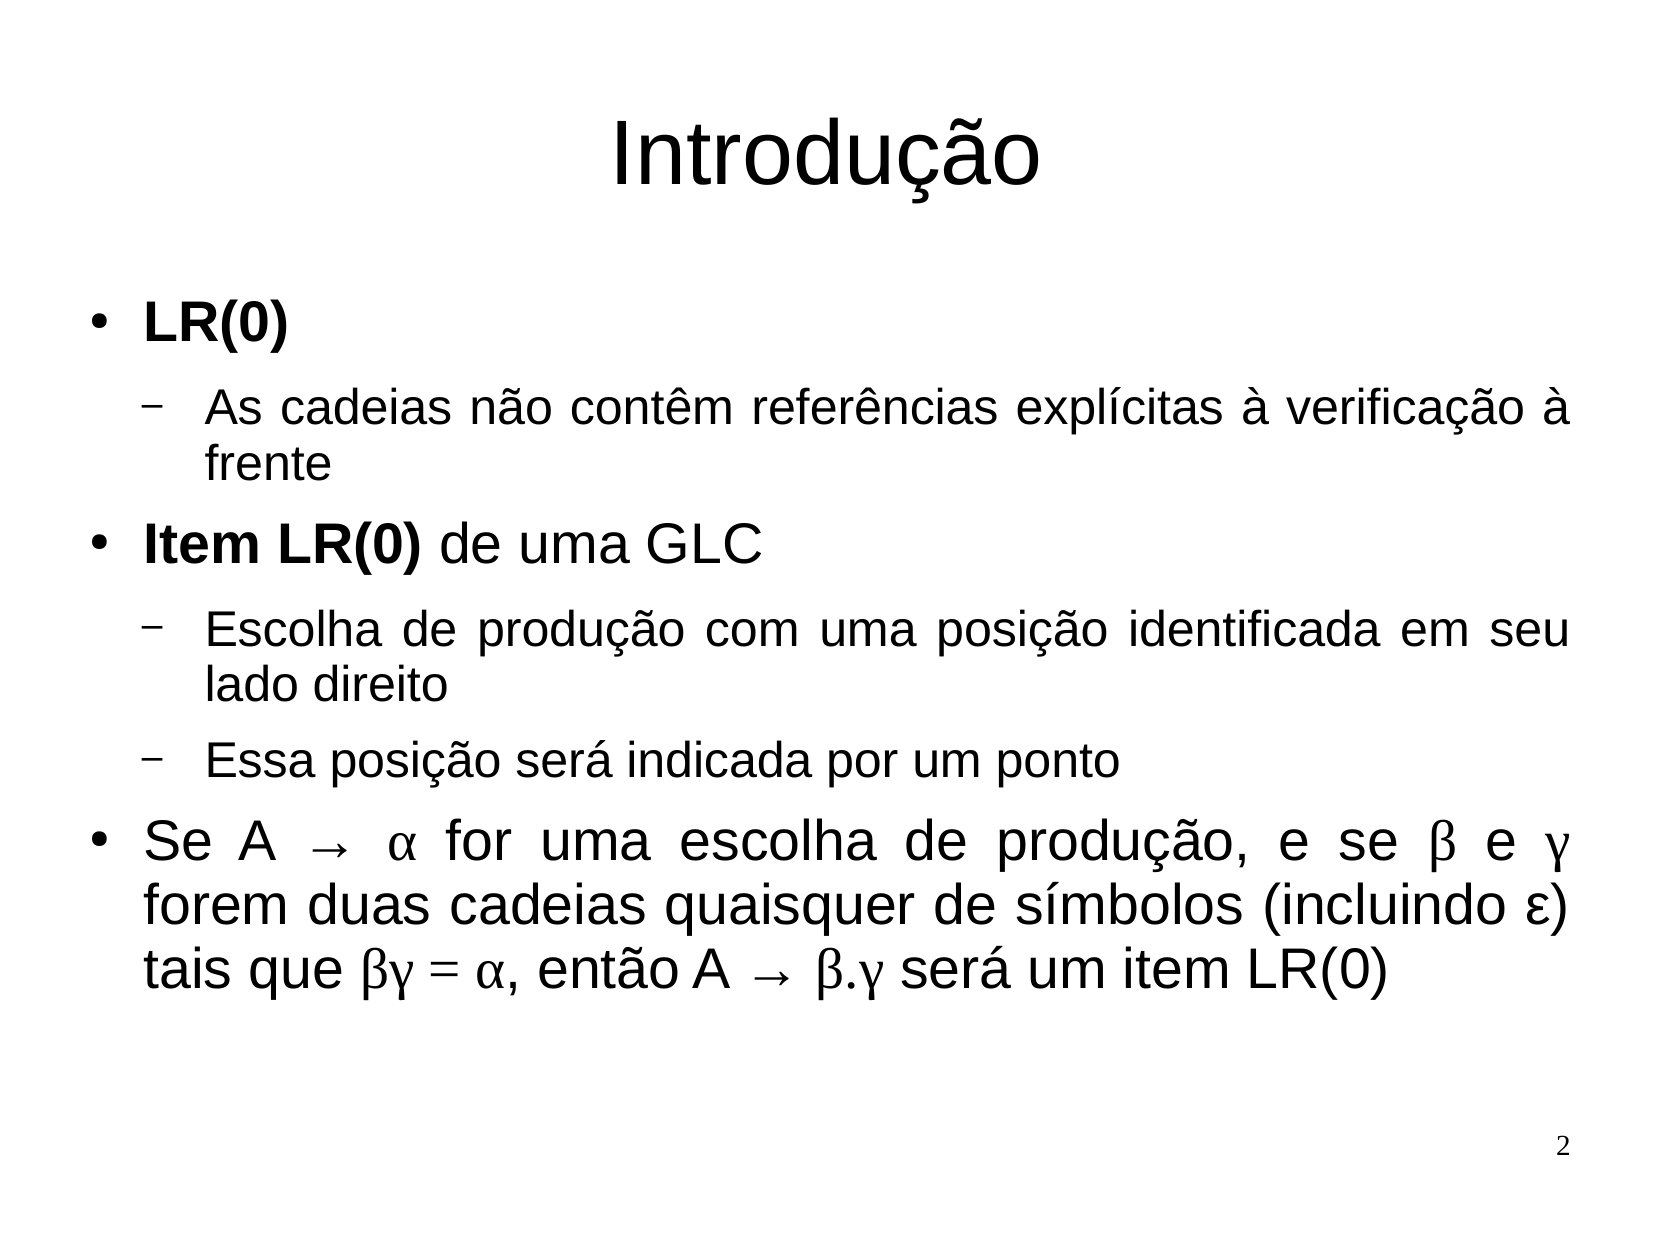

# Introdução
LR(0)
As cadeias não contêm referências explícitas à verificação à frente
Item LR(0) de uma GLC
Escolha de produção com uma posição identificada em seu lado direito
Essa posição será indicada por um ponto
Se A → α for uma escolha de produção, e se β e γ forem duas cadeias quaisquer de símbolos (incluindo ε) tais que βγ = α, então A → β.γ será um item LR(0)
2